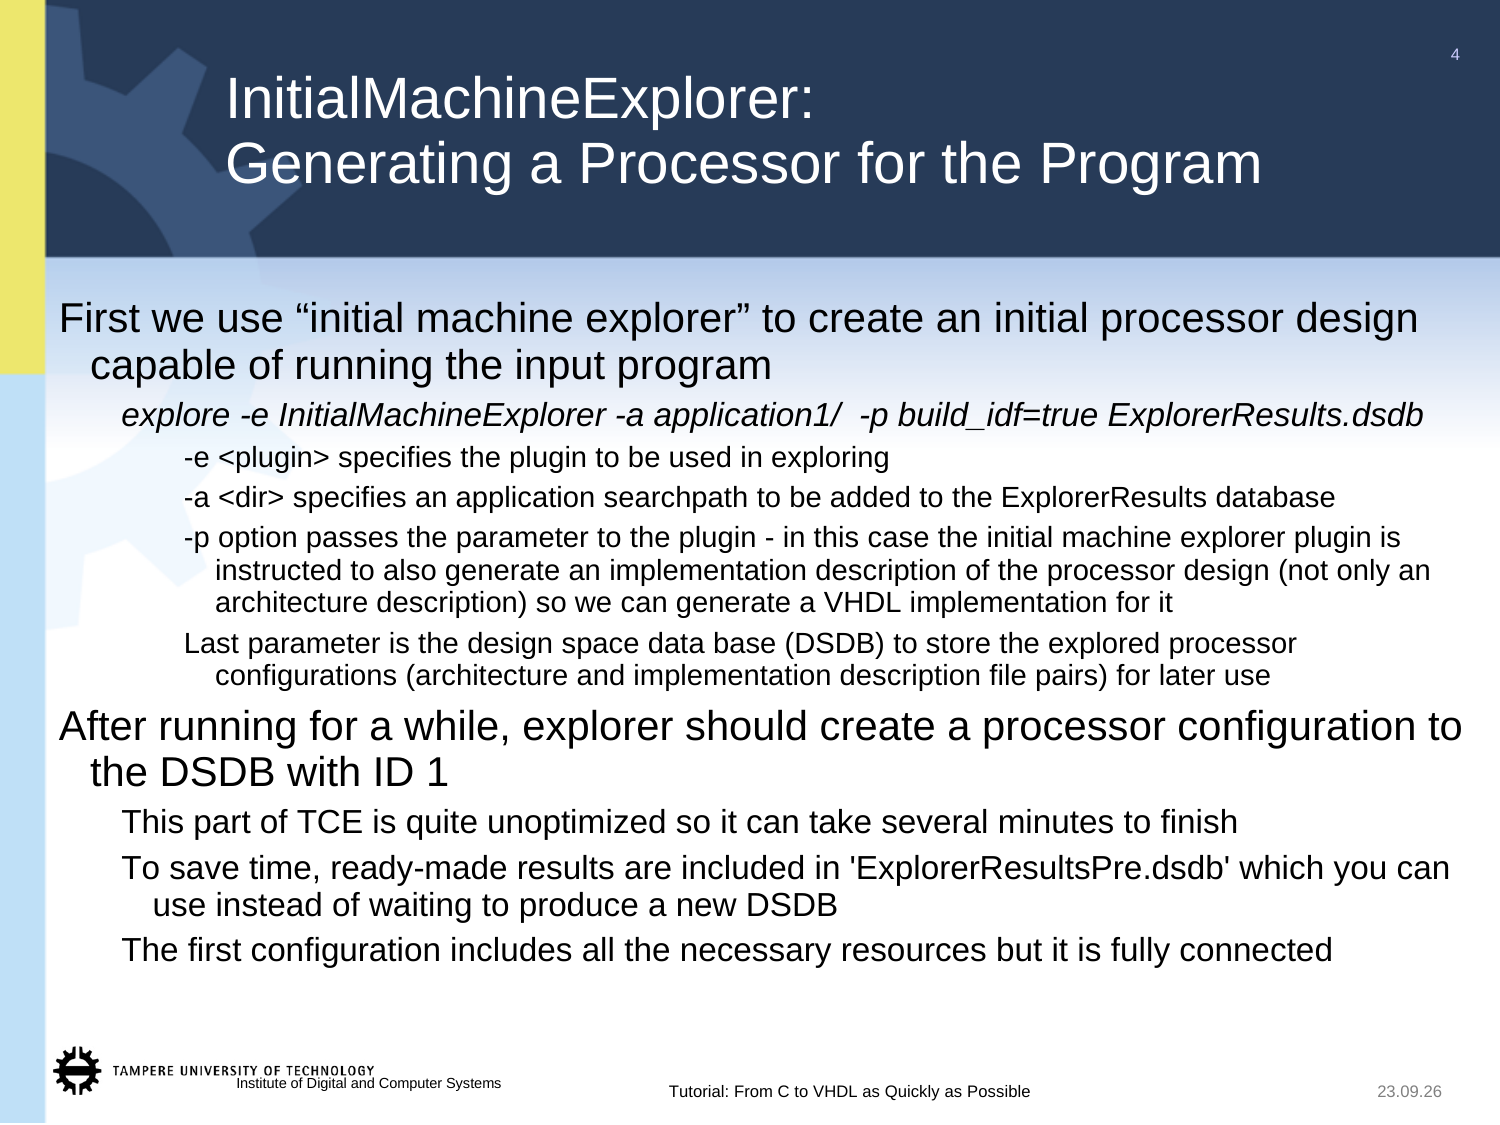

# InitialMachineExplorer: Generating a Processor for the Program
4
First we use “initial machine explorer” to create an initial processor design capable of running the input program
explore -e InitialMachineExplorer -a application1/ -p build_idf=true ExplorerResults.dsdb
-e <plugin> specifies the plugin to be used in exploring
-a <dir> specifies an application searchpath to be added to the ExplorerResults database
-p option passes the parameter to the plugin - in this case the initial machine explorer plugin is instructed to also generate an implementation description of the processor design (not only an architecture description) so we can generate a VHDL implementation for it
Last parameter is the design space data base (DSDB) to store the explored processor configurations (architecture and implementation description file pairs) for later use
After running for a while, explorer should create a processor configuration to the DSDB with ID 1
This part of TCE is quite unoptimized so it can take several minutes to finish
To save time, ready-made results are included in 'ExplorerResultsPre.dsdb' which you can use instead of waiting to produce a new DSDB
The first configuration includes all the necessary resources but it is fully connected